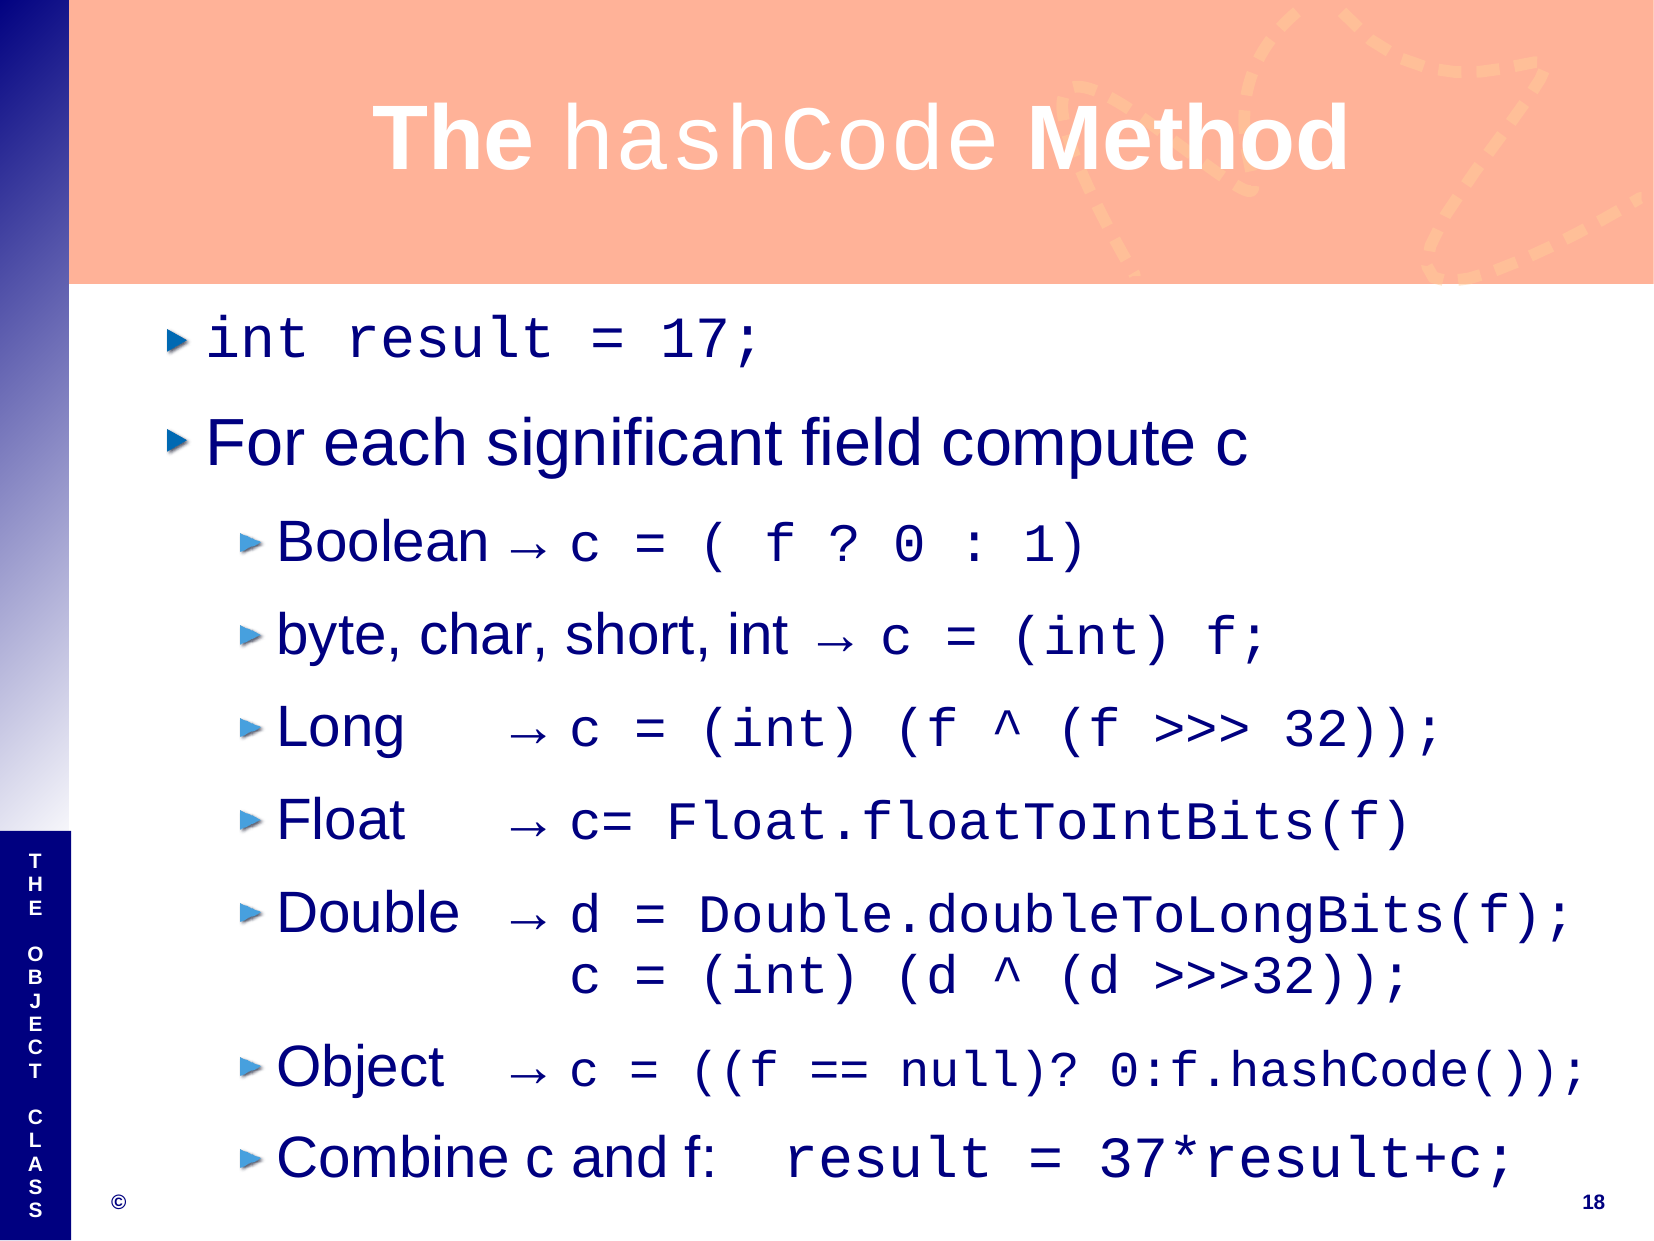

The hashCode Method
# int result = 17;
For each significant field compute c
Boolean	→	c = ( f ? 0 : 1)
byte, char, short, int → c = (int) f;
Long	→	c = (int) (f ^ (f >>> 32));
Float	→	c= Float.floatToIntBits(f)
Double	→	d = Double.doubleToLongBits(f);
		c = (int) (d ^ (d >>>32));
Object 	→	c = ((f == null)? 0:f.hashCode());
Combine c and f: result = 37*result+c;
T
H
E
O
B
J
E
C
T
C
L
A
S
S